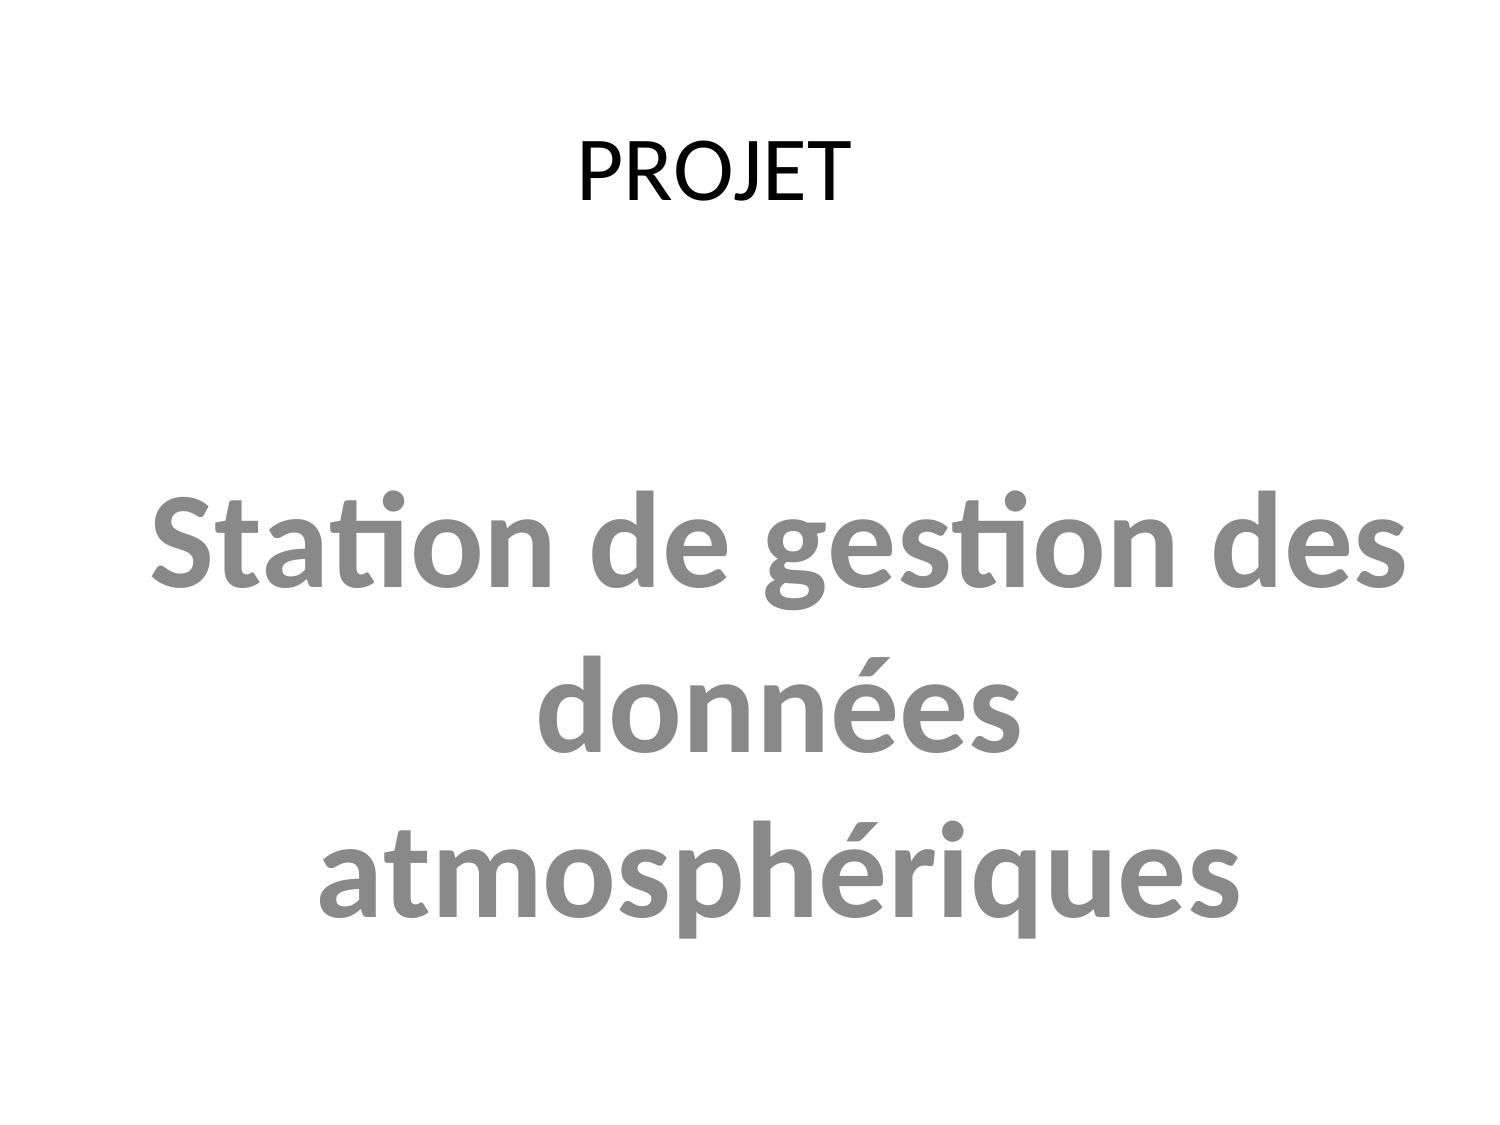

# PROJET
Station de gestion des données atmosphériques